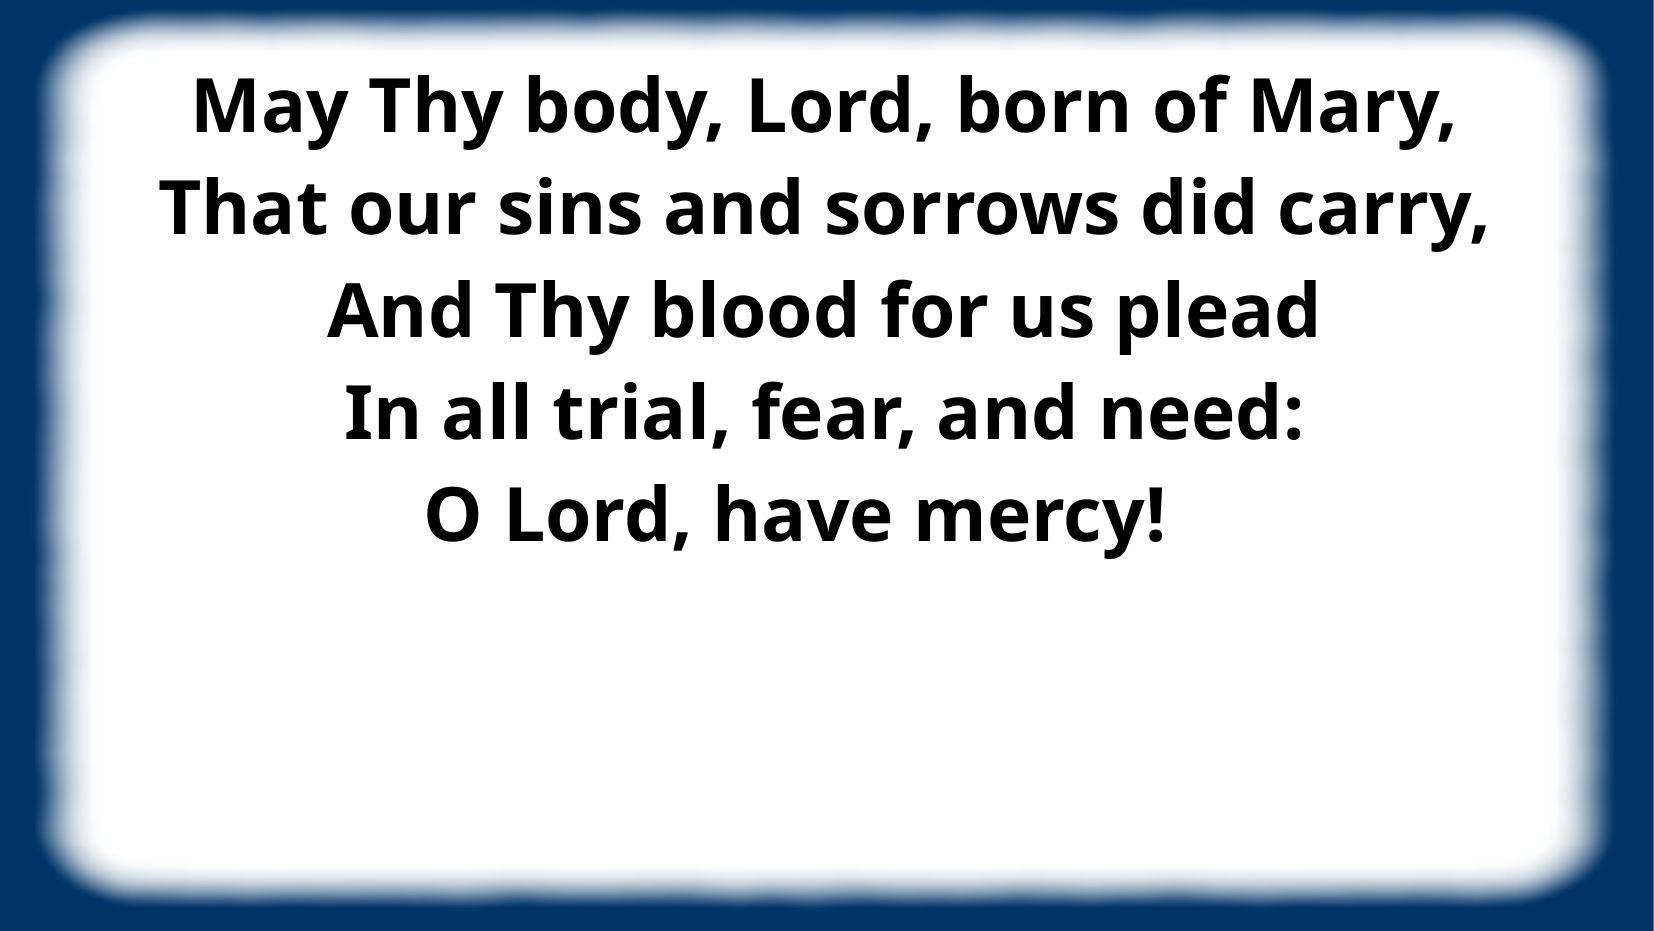

May Thy body, Lord, born of Mary,
That our sins and sorrows did carry,
And Thy blood for us plead
In all trial, fear, and need:
O Lord, have mercy!